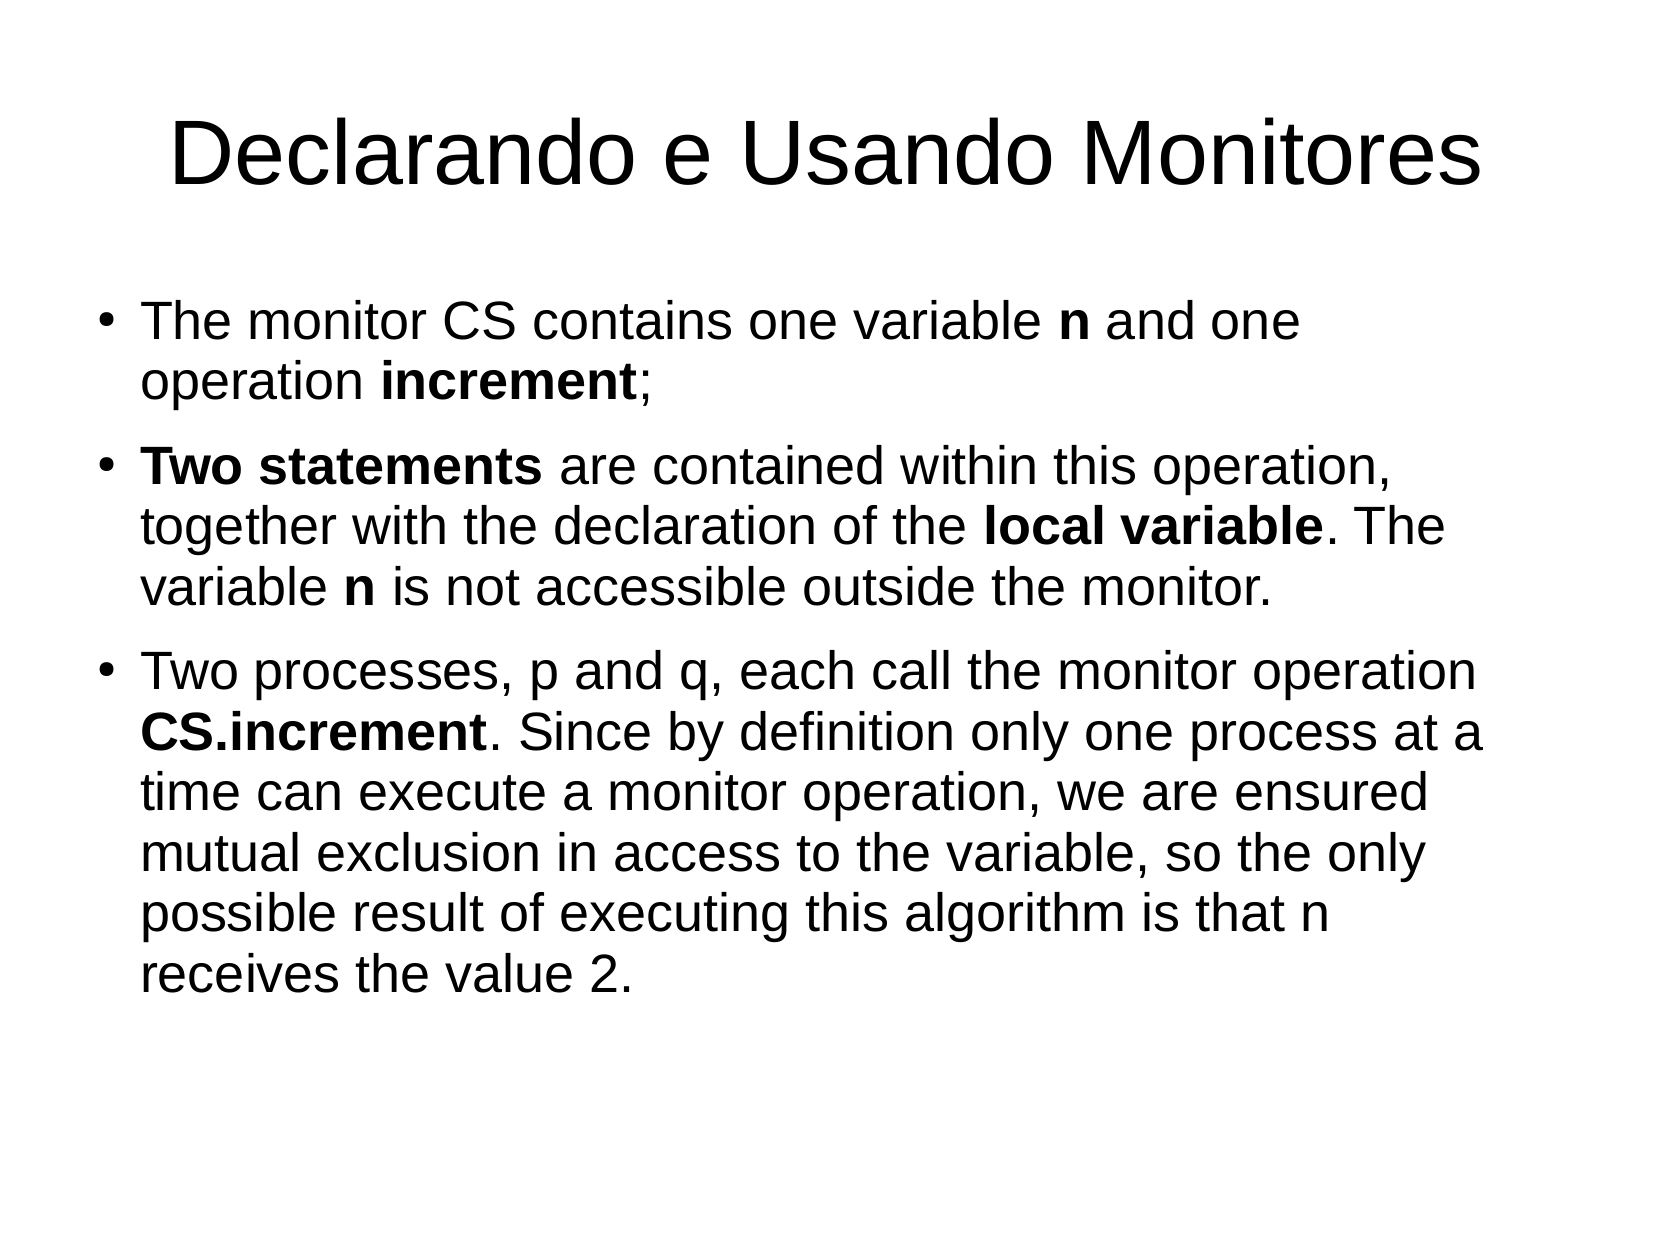

# Declarando e Usando Monitores
The monitor CS contains one variable n and one operation increment;
Two statements are contained within this operation, together with the declaration of the local variable. The variable n is not accessible outside the monitor.
Two processes, p and q, each call the monitor operation CS.increment. Since by definition only one process at a time can execute a monitor operation, we are ensured mutual exclusion in access to the variable, so the only possible result of executing this algorithm is that n receives the value 2.